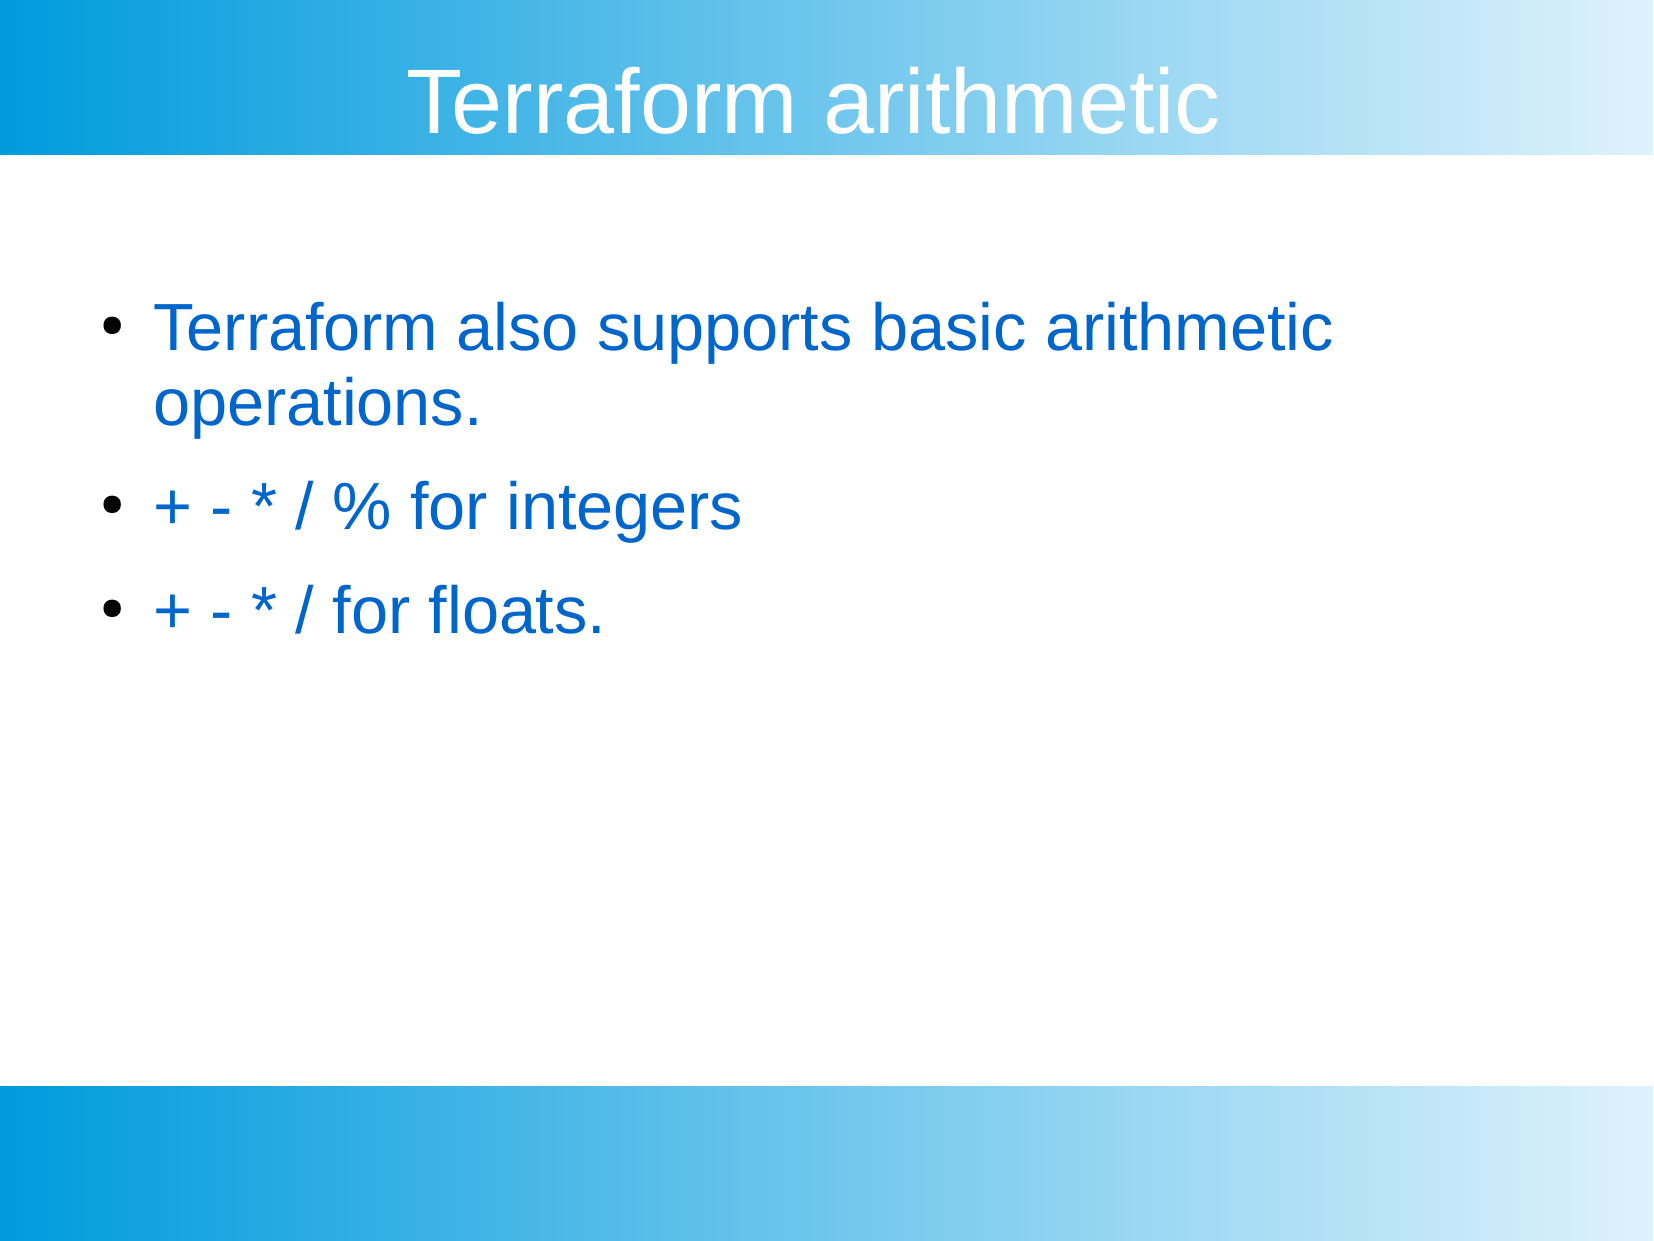

# Terraform arithmetic
Terraform also supports basic arithmetic operations.
+ - * / % for integers
+ - * / for floats.